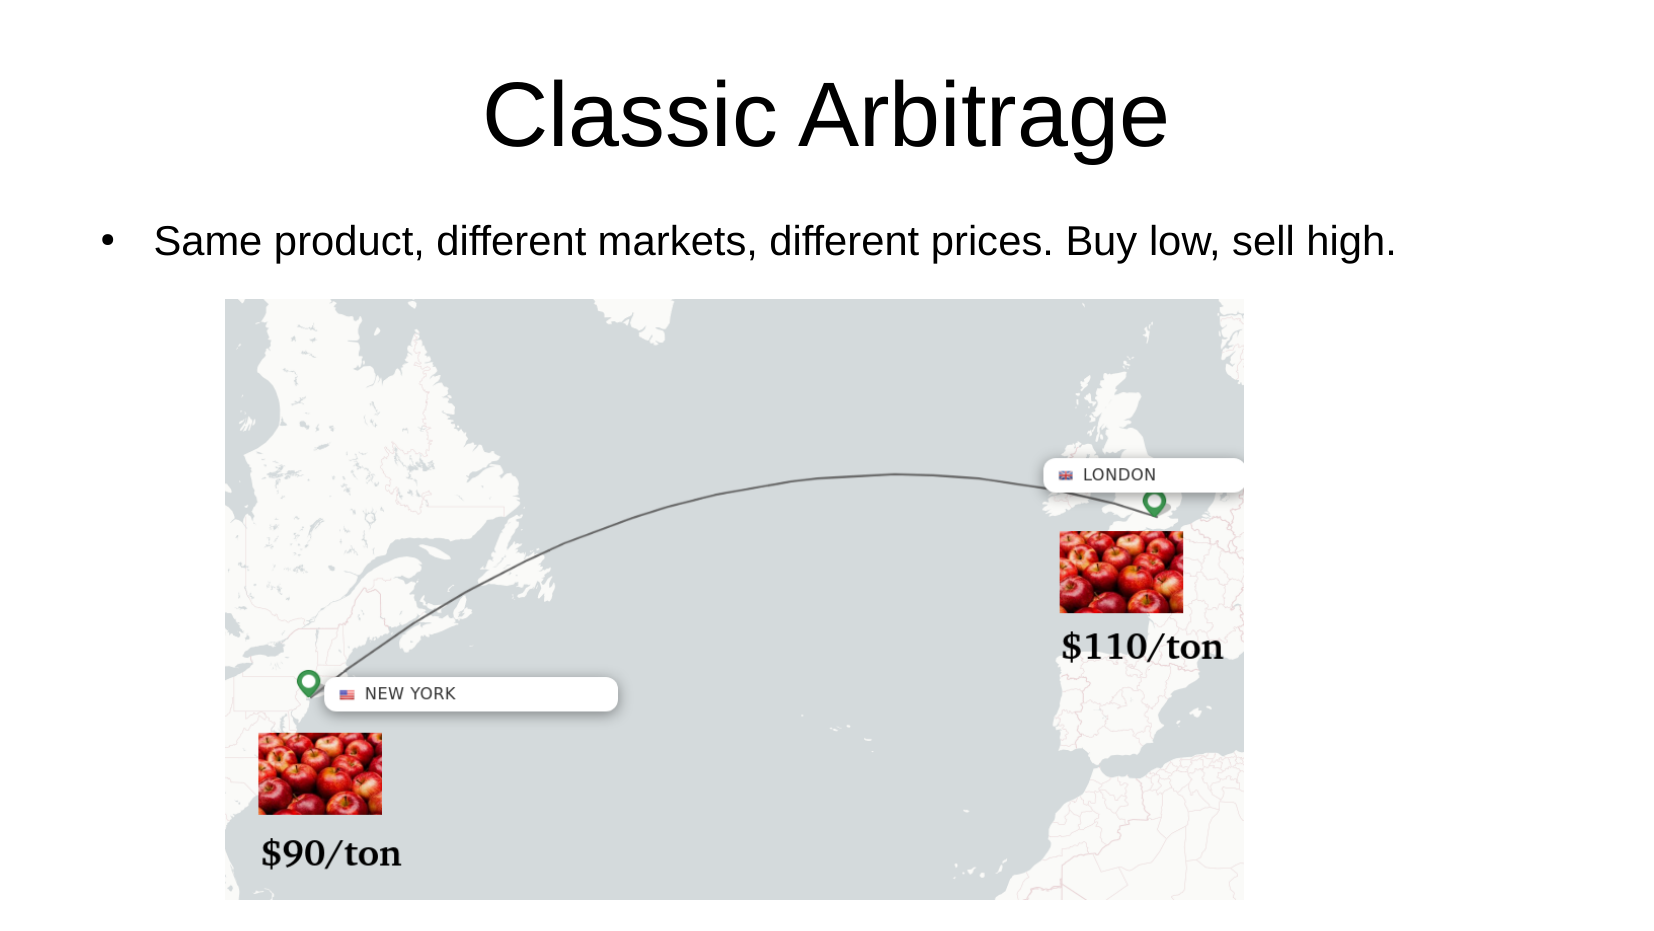

# Classic Arbitrage
Same product, different markets, different prices. Buy low, sell high.